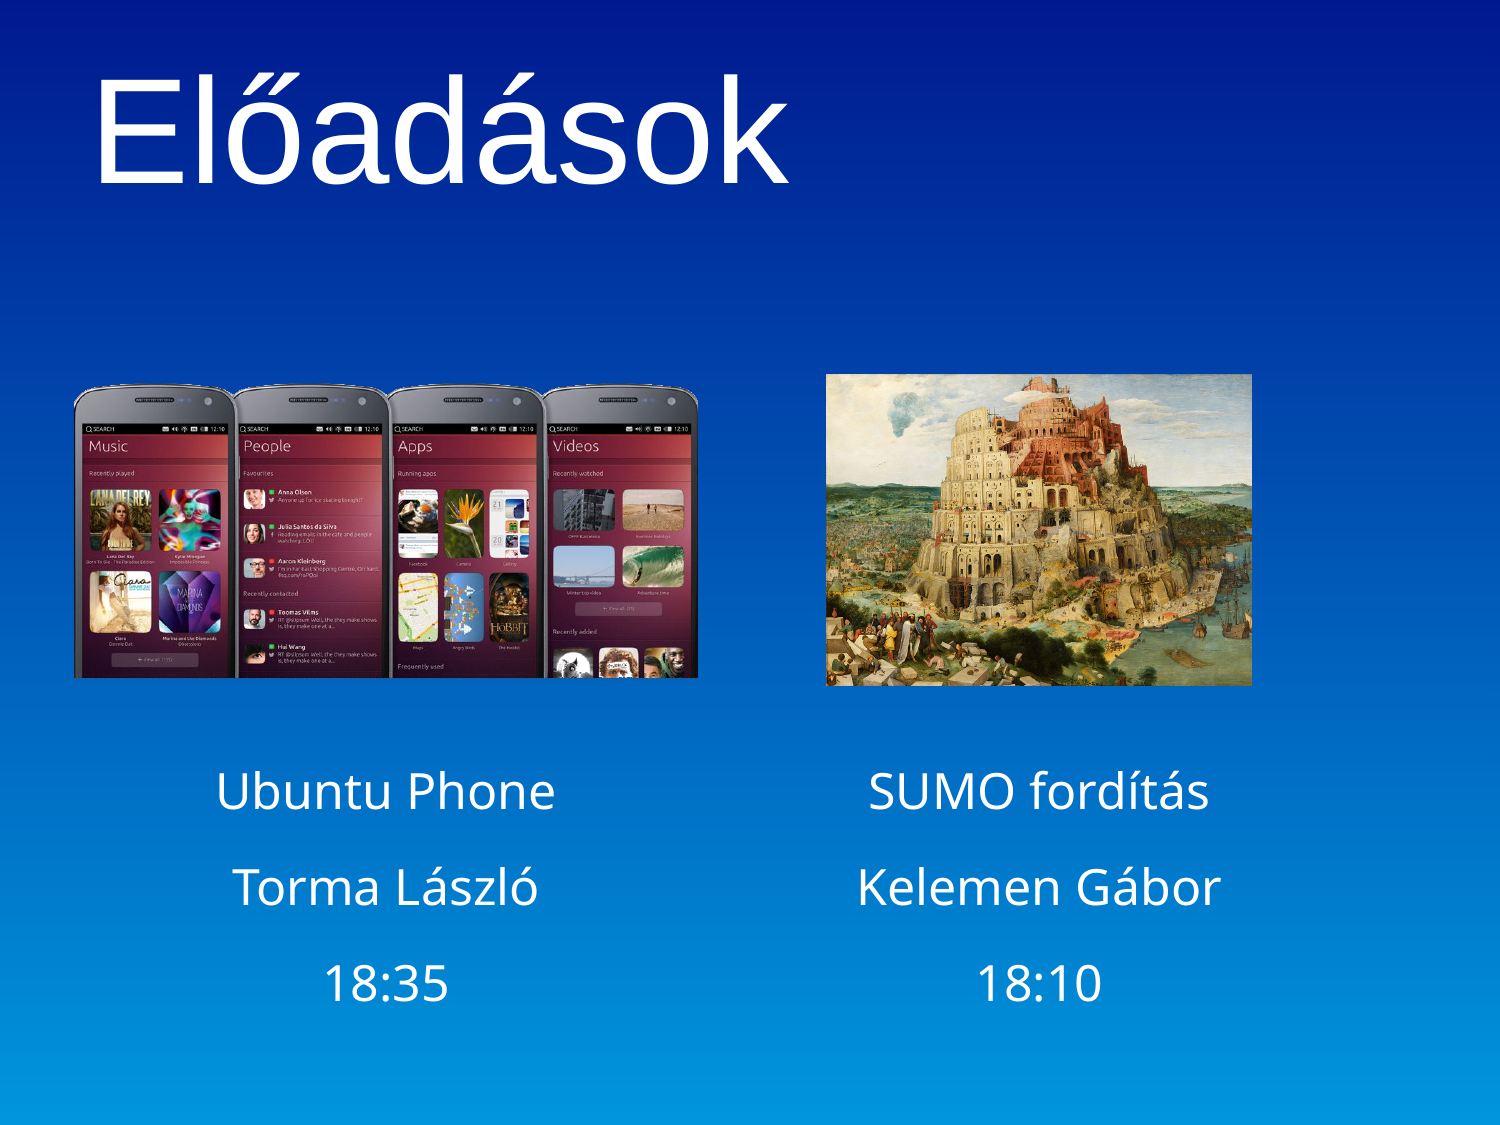

# Előadások
Ubuntu Phone
Torma László
18:35
SUMO fordítás
Kelemen Gábor
18:10